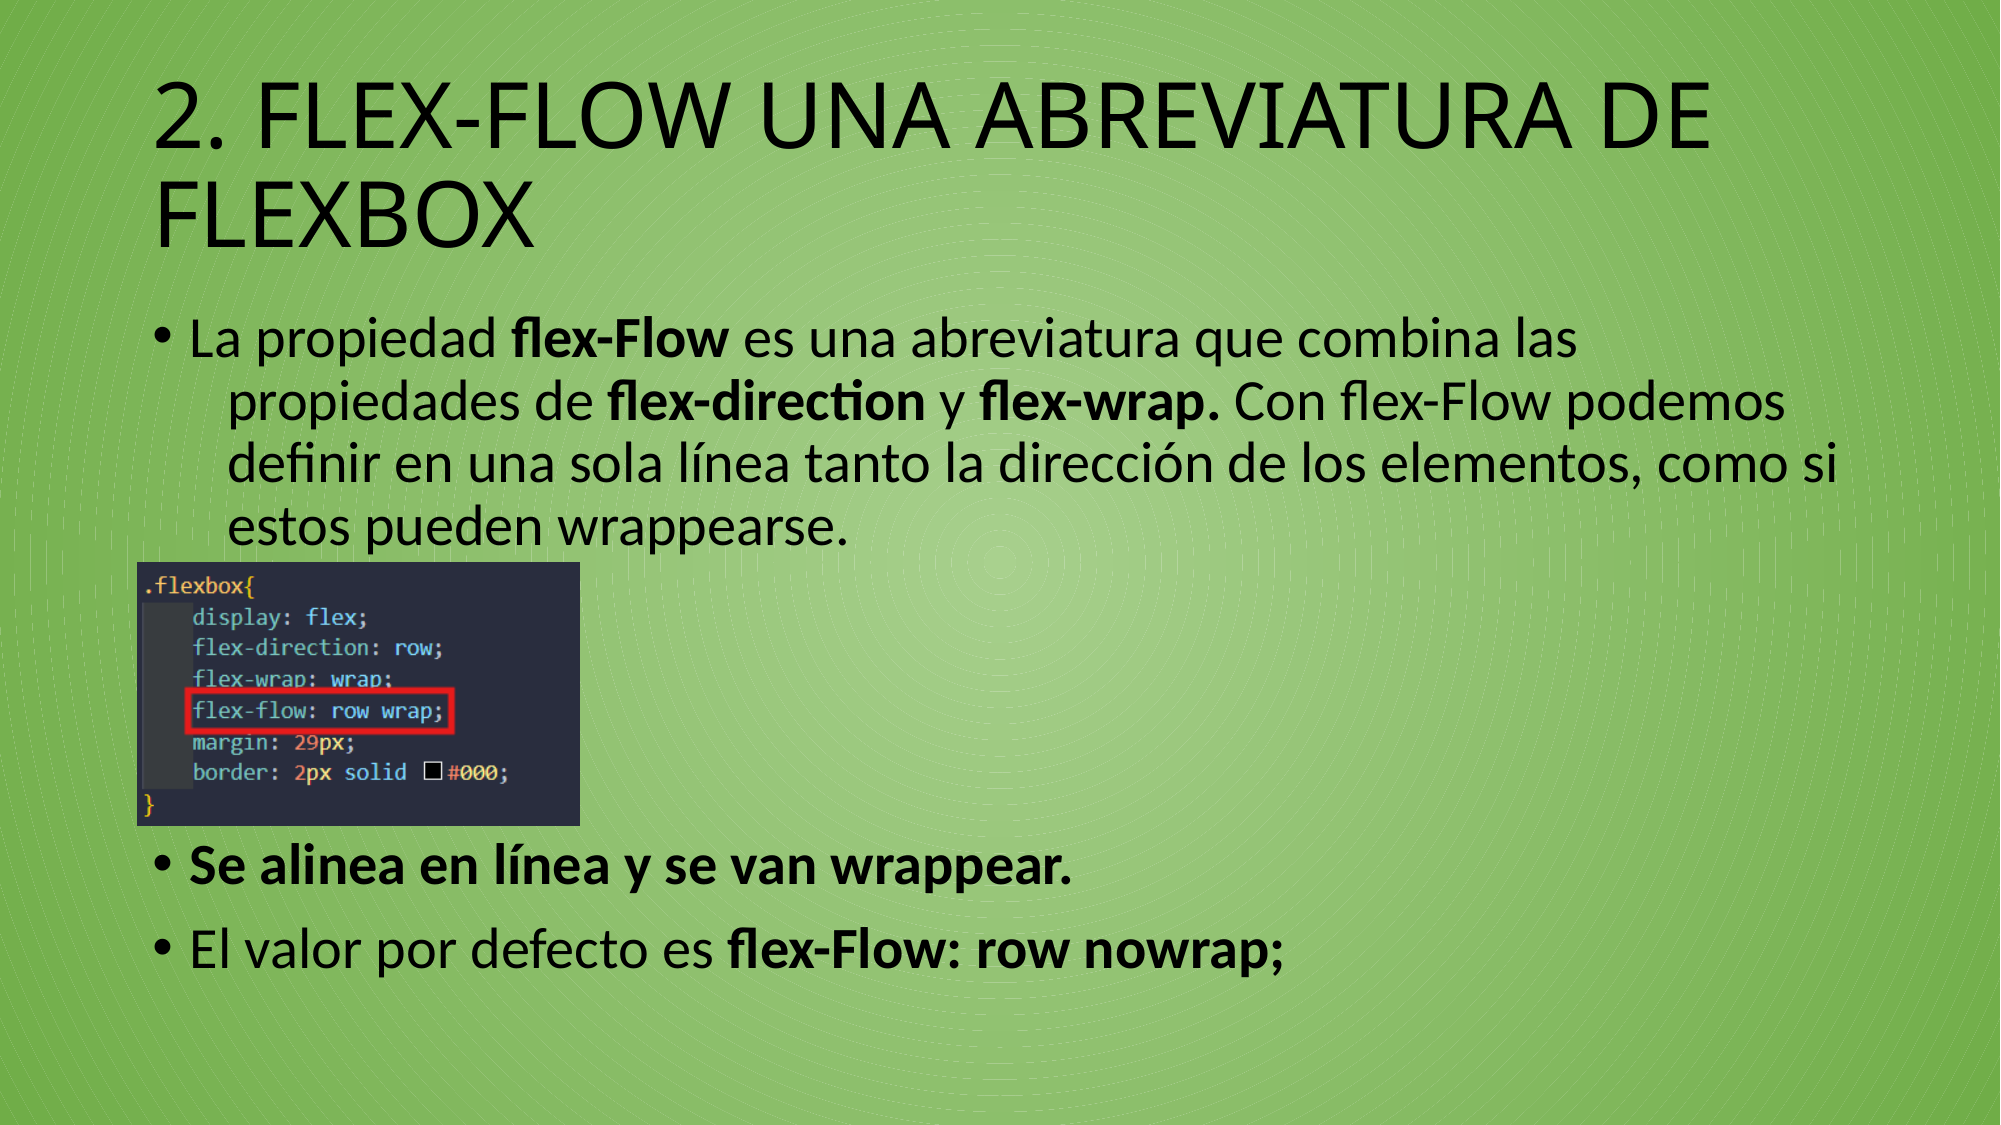

# 2. FLEX-FLOW UNA ABREVIATURA DE FLEXBOX
La propiedad flex-Flow es una abreviatura que combina las propiedades de flex-direction y flex-wrap. Con flex-Flow podemos definir en una sola línea tanto la dirección de los elementos, como si estos pueden wrappearse.
Se alinea en línea y se van wrappear.
El valor por defecto es flex-Flow: row nowrap;